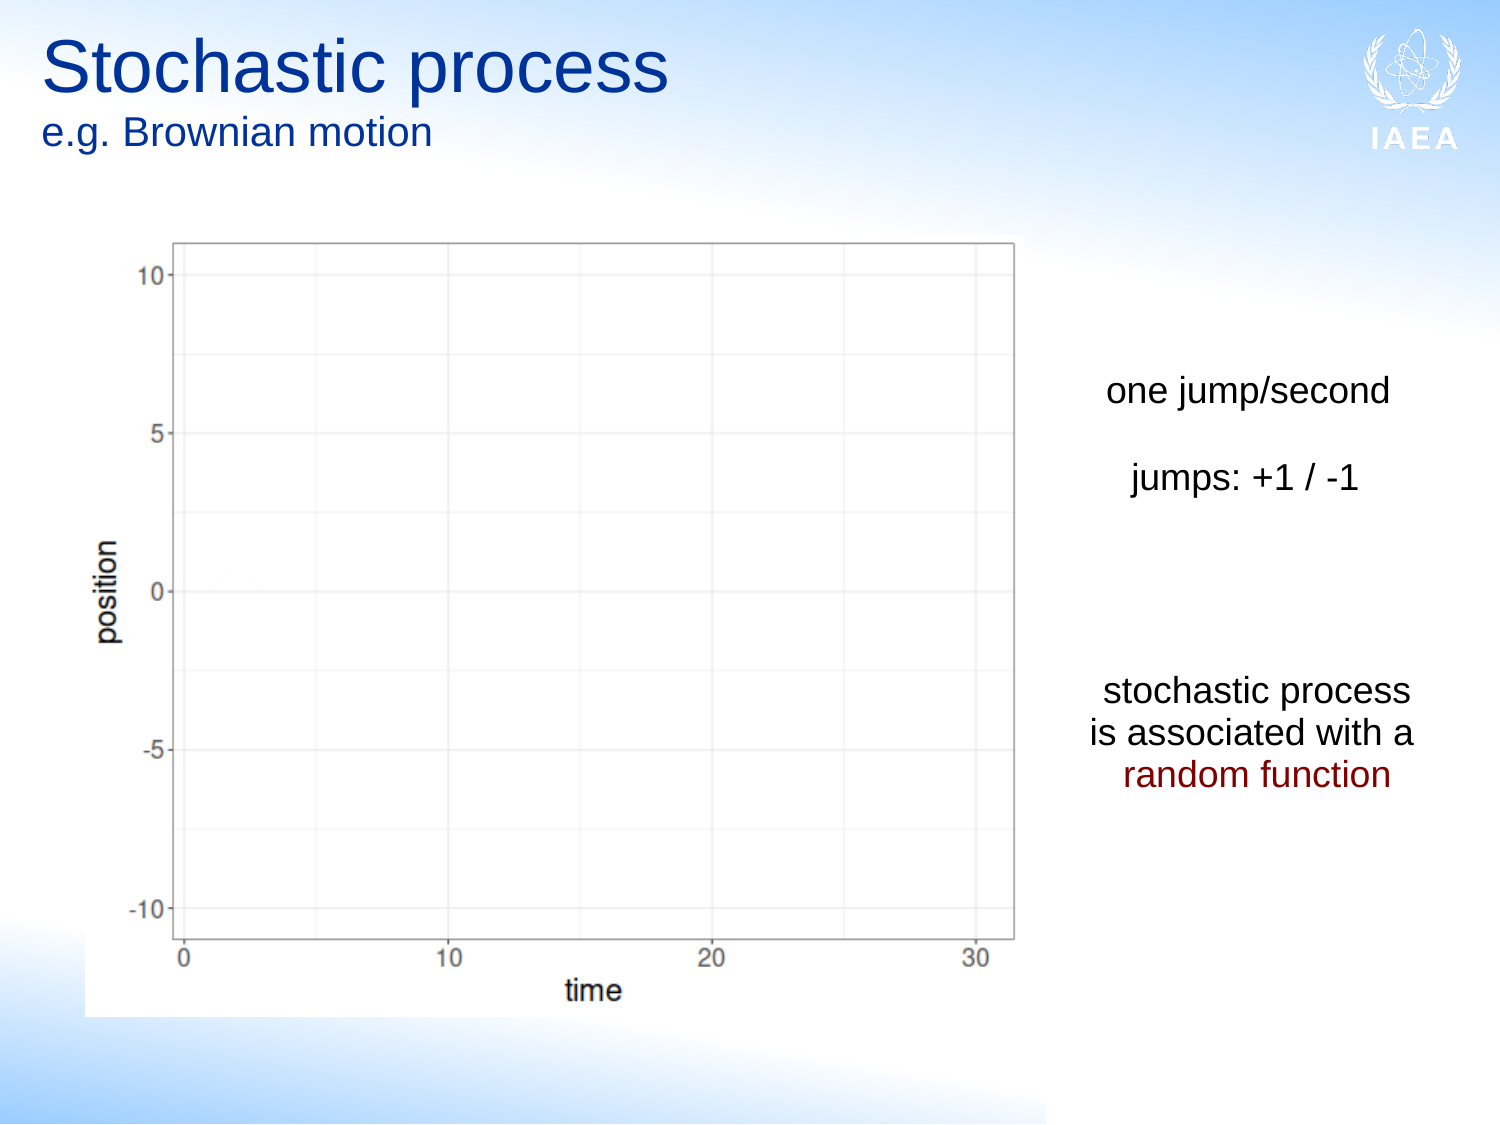

# Stochastic process e.g. Brownian motion
one jump/second
jumps: +1 / -1
stochastic process
is associated with a
random function